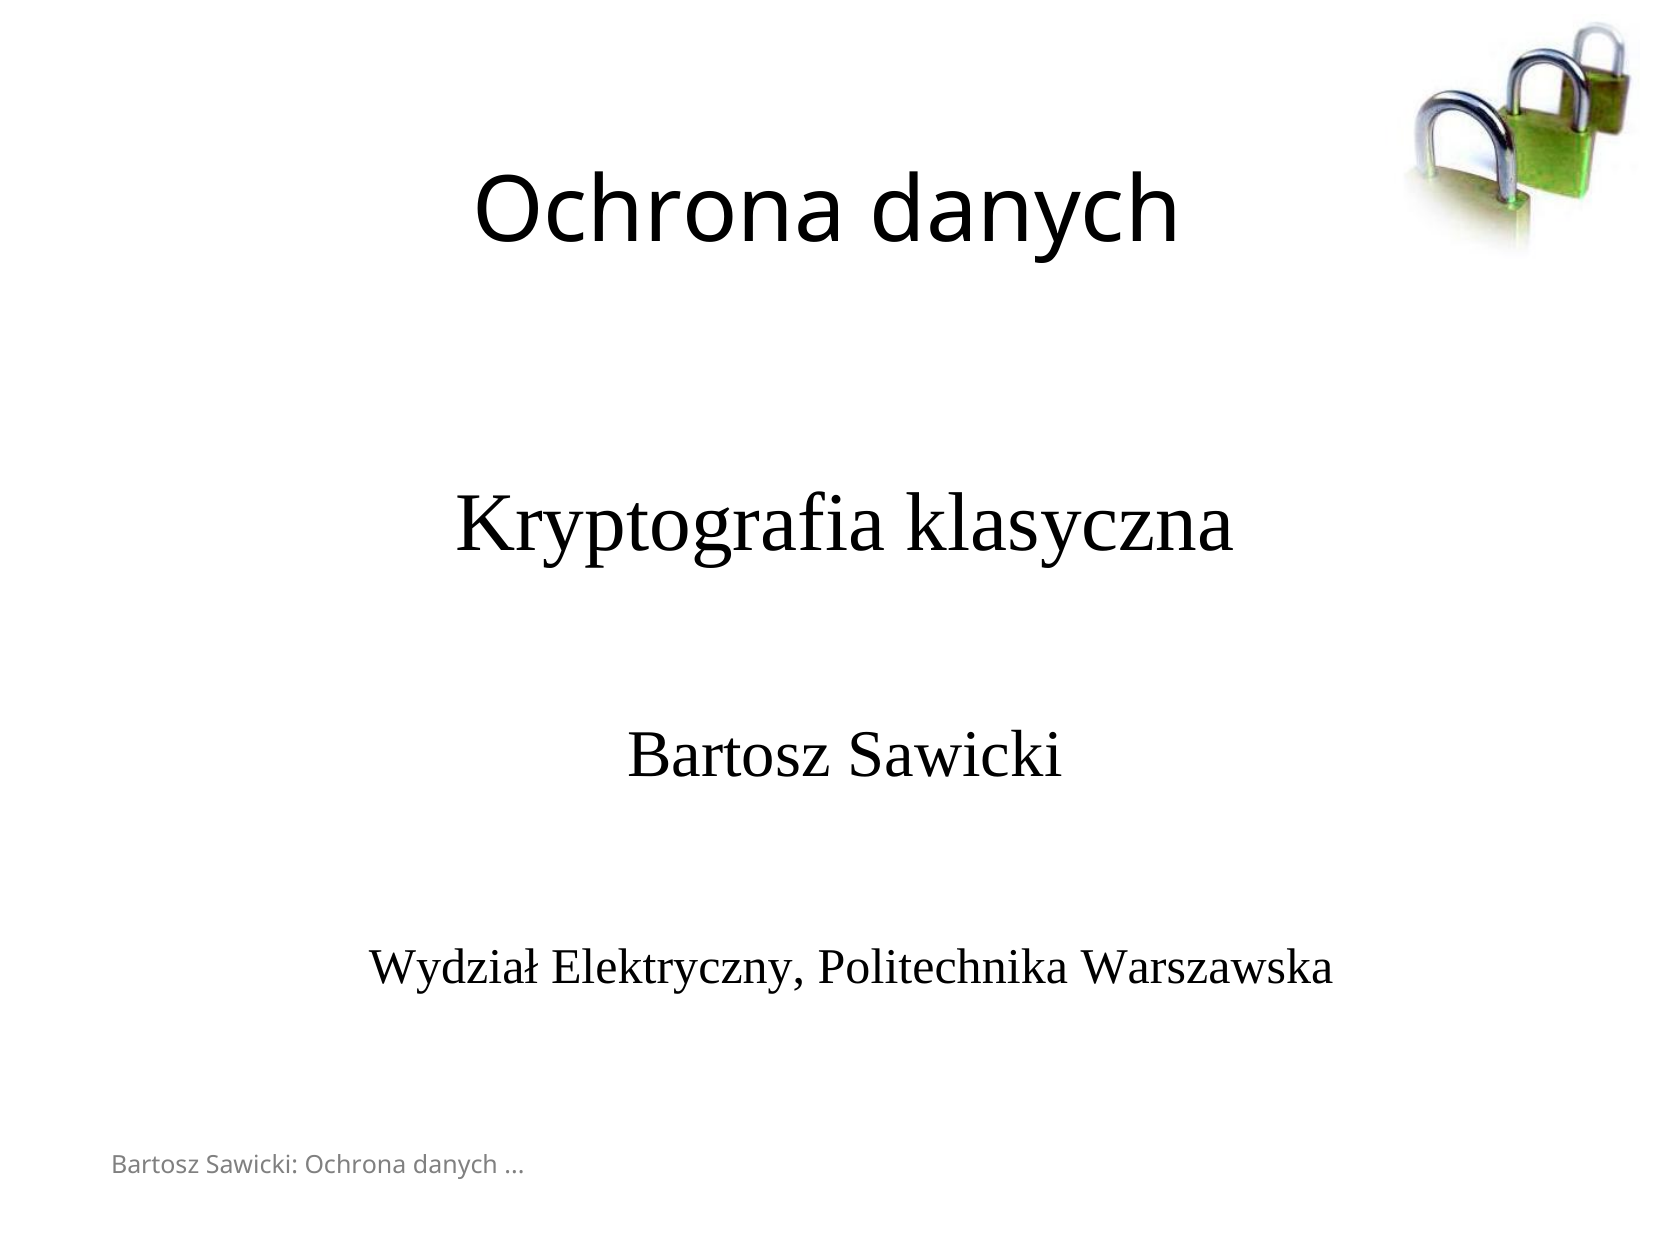

# Ochrona danych
Kryptografia klasyczna
Bartosz Sawicki
 Wydział Elektryczny, Politechnika Warszawska